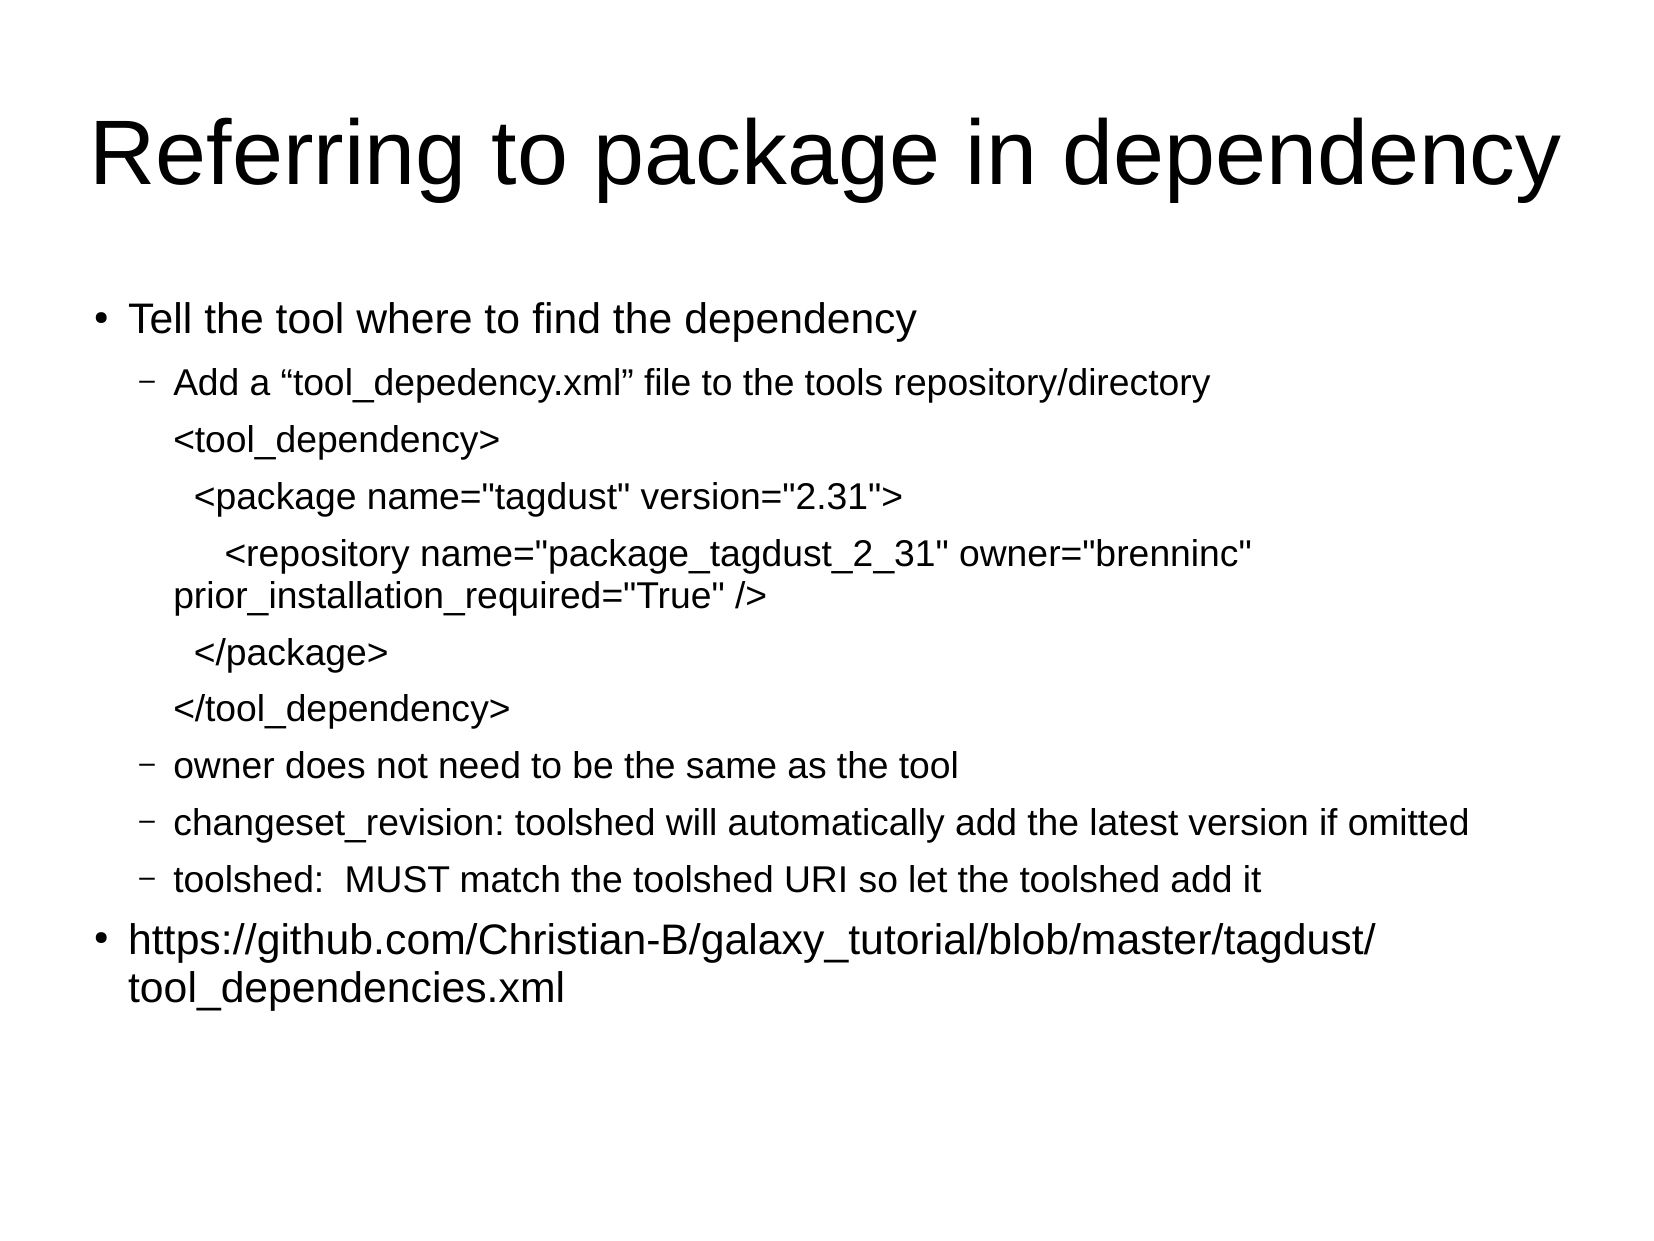

# Referring to package in dependency
Tell the tool where to find the dependency
Add a “tool_depedency.xml” file to the tools repository/directory
<tool_dependency>
 <package name="tagdust" version="2.31">
 <repository name="package_tagdust_2_31" owner="brenninc" prior_installation_required="True" />
 </package>
</tool_dependency>
owner does not need to be the same as the tool
changeset_revision: toolshed will automatically add the latest version if omitted
toolshed: MUST match the toolshed URI so let the toolshed add it
https://github.com/Christian-B/galaxy_tutorial/blob/master/tagdust/tool_dependencies.xml